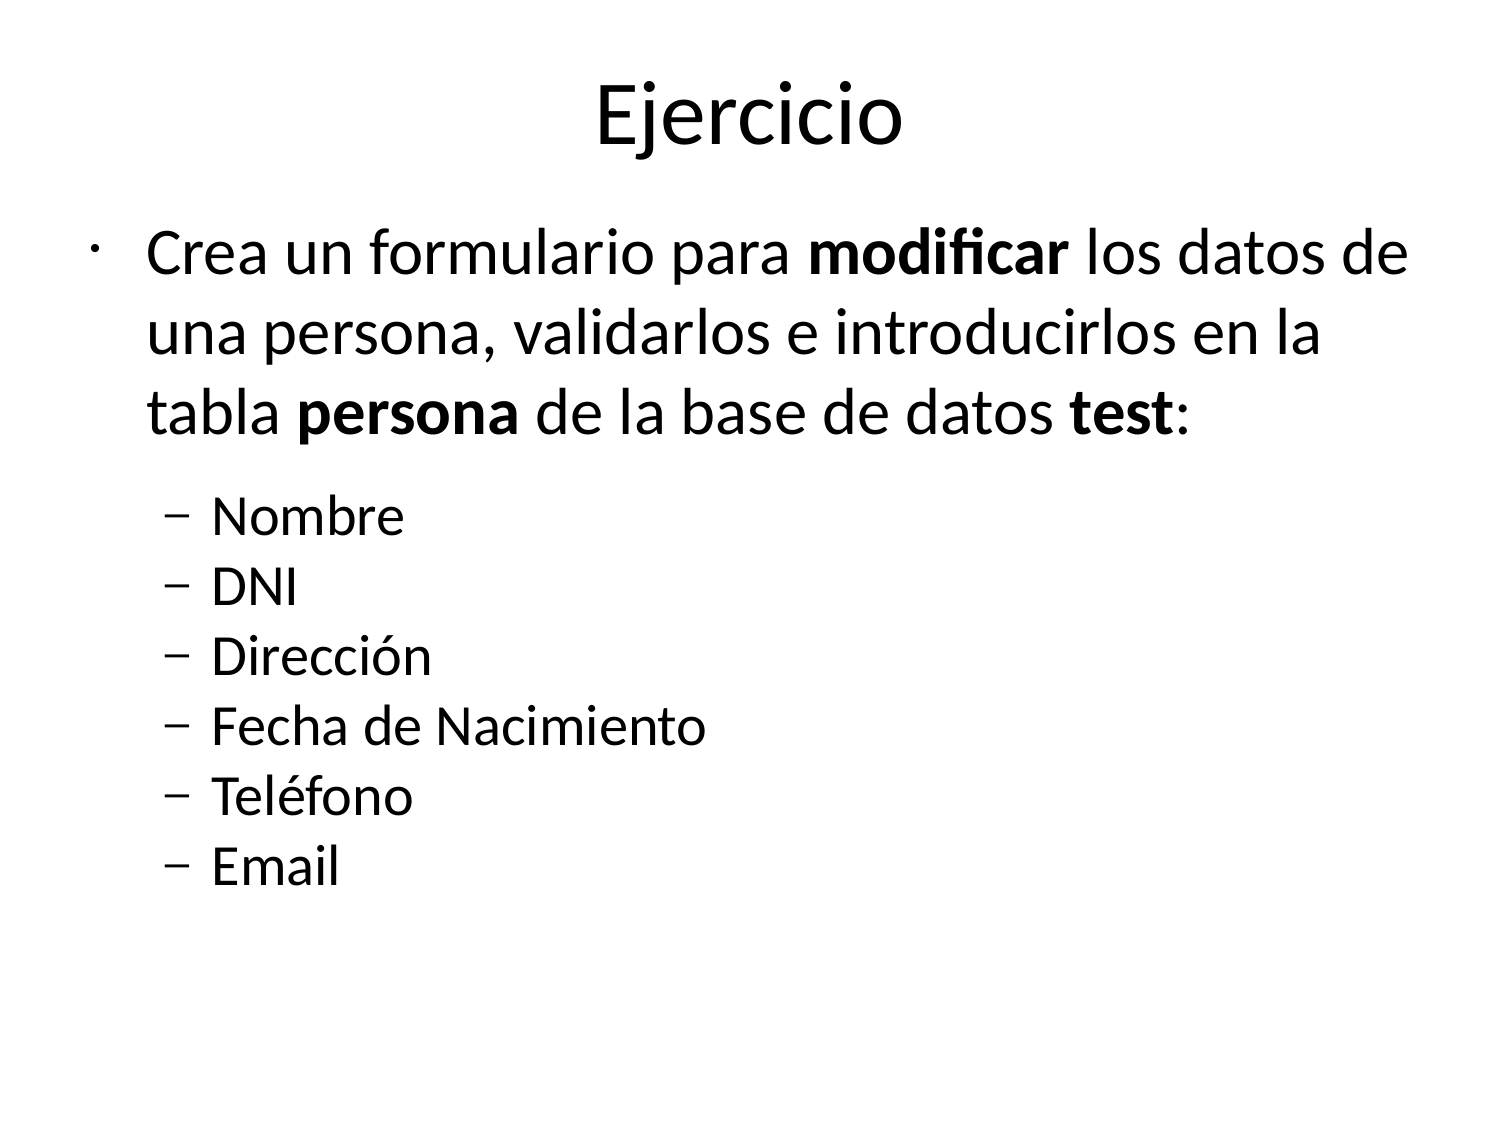

# Ejercicio
Crea un formulario para modificar los datos de una persona, validarlos e introducirlos en la tabla persona de la base de datos test:
Nombre
DNI
Dirección
Fecha de Nacimiento
Teléfono
Email